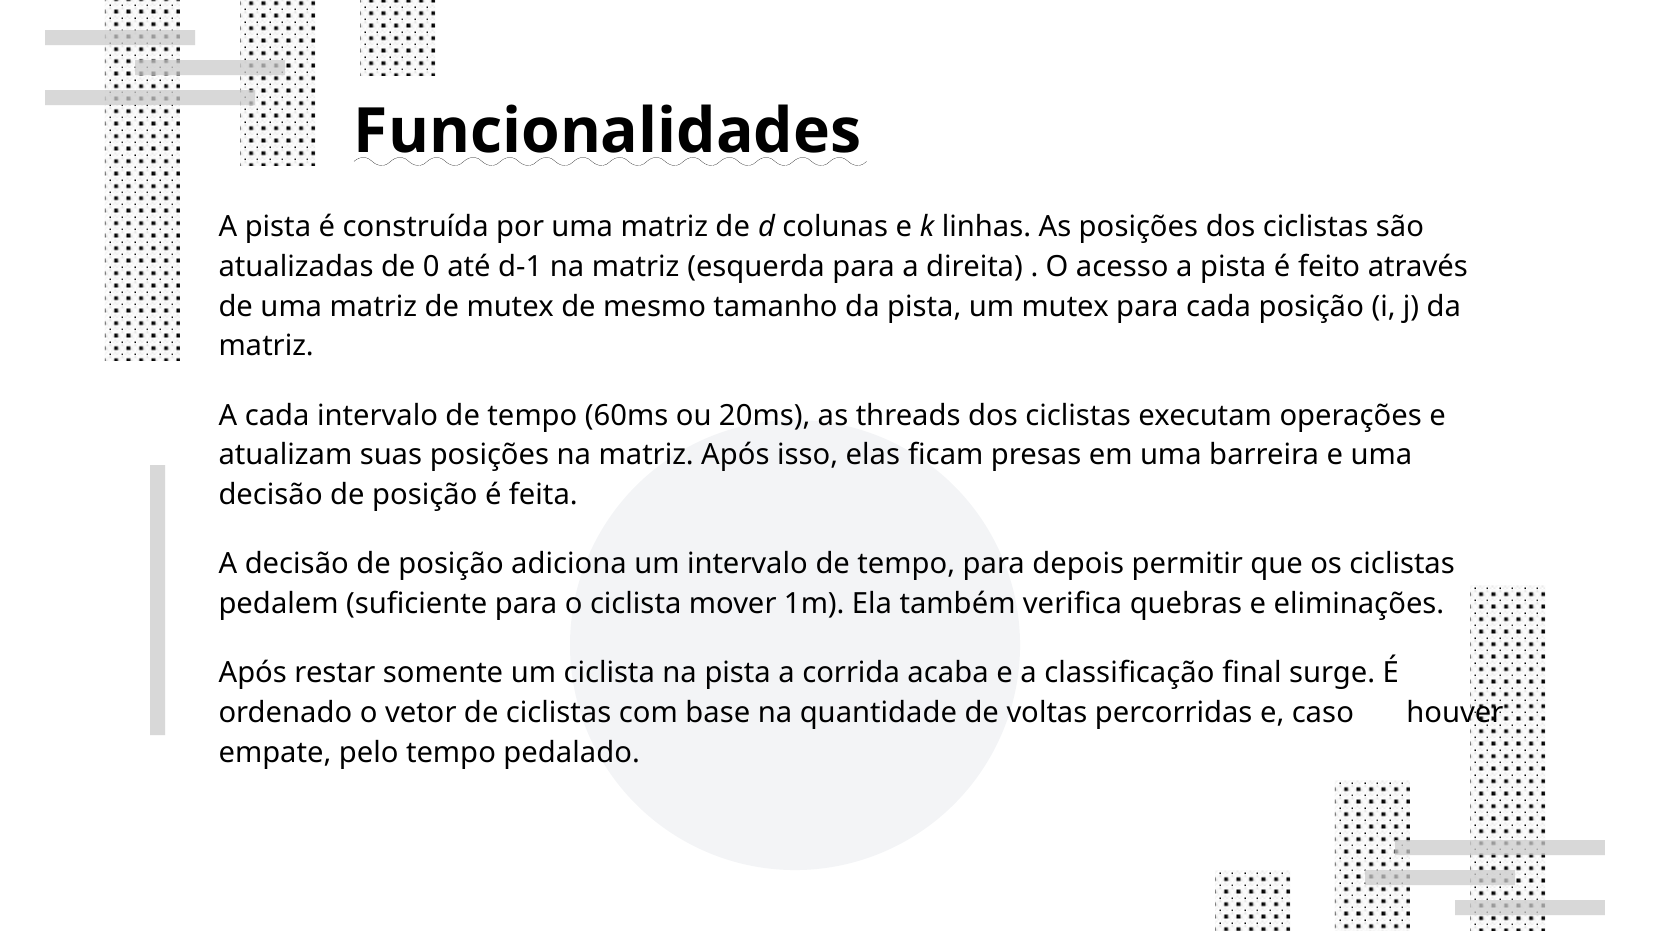

# Funcionalidades
A pista é construída por uma matriz de d colunas e k linhas. As posições dos ciclistas são atualizadas de 0 até d-1 na matriz (esquerda para a direita) . O acesso a pista é feito através de uma matriz de mutex de mesmo tamanho da pista, um mutex para cada posição (i, j) da matriz.
A cada intervalo de tempo (60ms ou 20ms), as threads dos ciclistas executam operações e atualizam suas posições na matriz. Após isso, elas ﬁcam presas em uma barreira e uma decisão de posição é feita.
A decisão de posição adiciona um intervalo de tempo, para depois permitir que os ciclistas pedalem (suﬁciente para o ciclista mover 1m). Ela também veriﬁca quebras e eliminações.
Após restar somente um ciclista na pista a corrida acaba e a classiﬁcação ﬁnal surge. É ordenado o vetor de ciclistas com base na quantidade de voltas percorridas e, caso houver empate, pelo tempo pedalado.